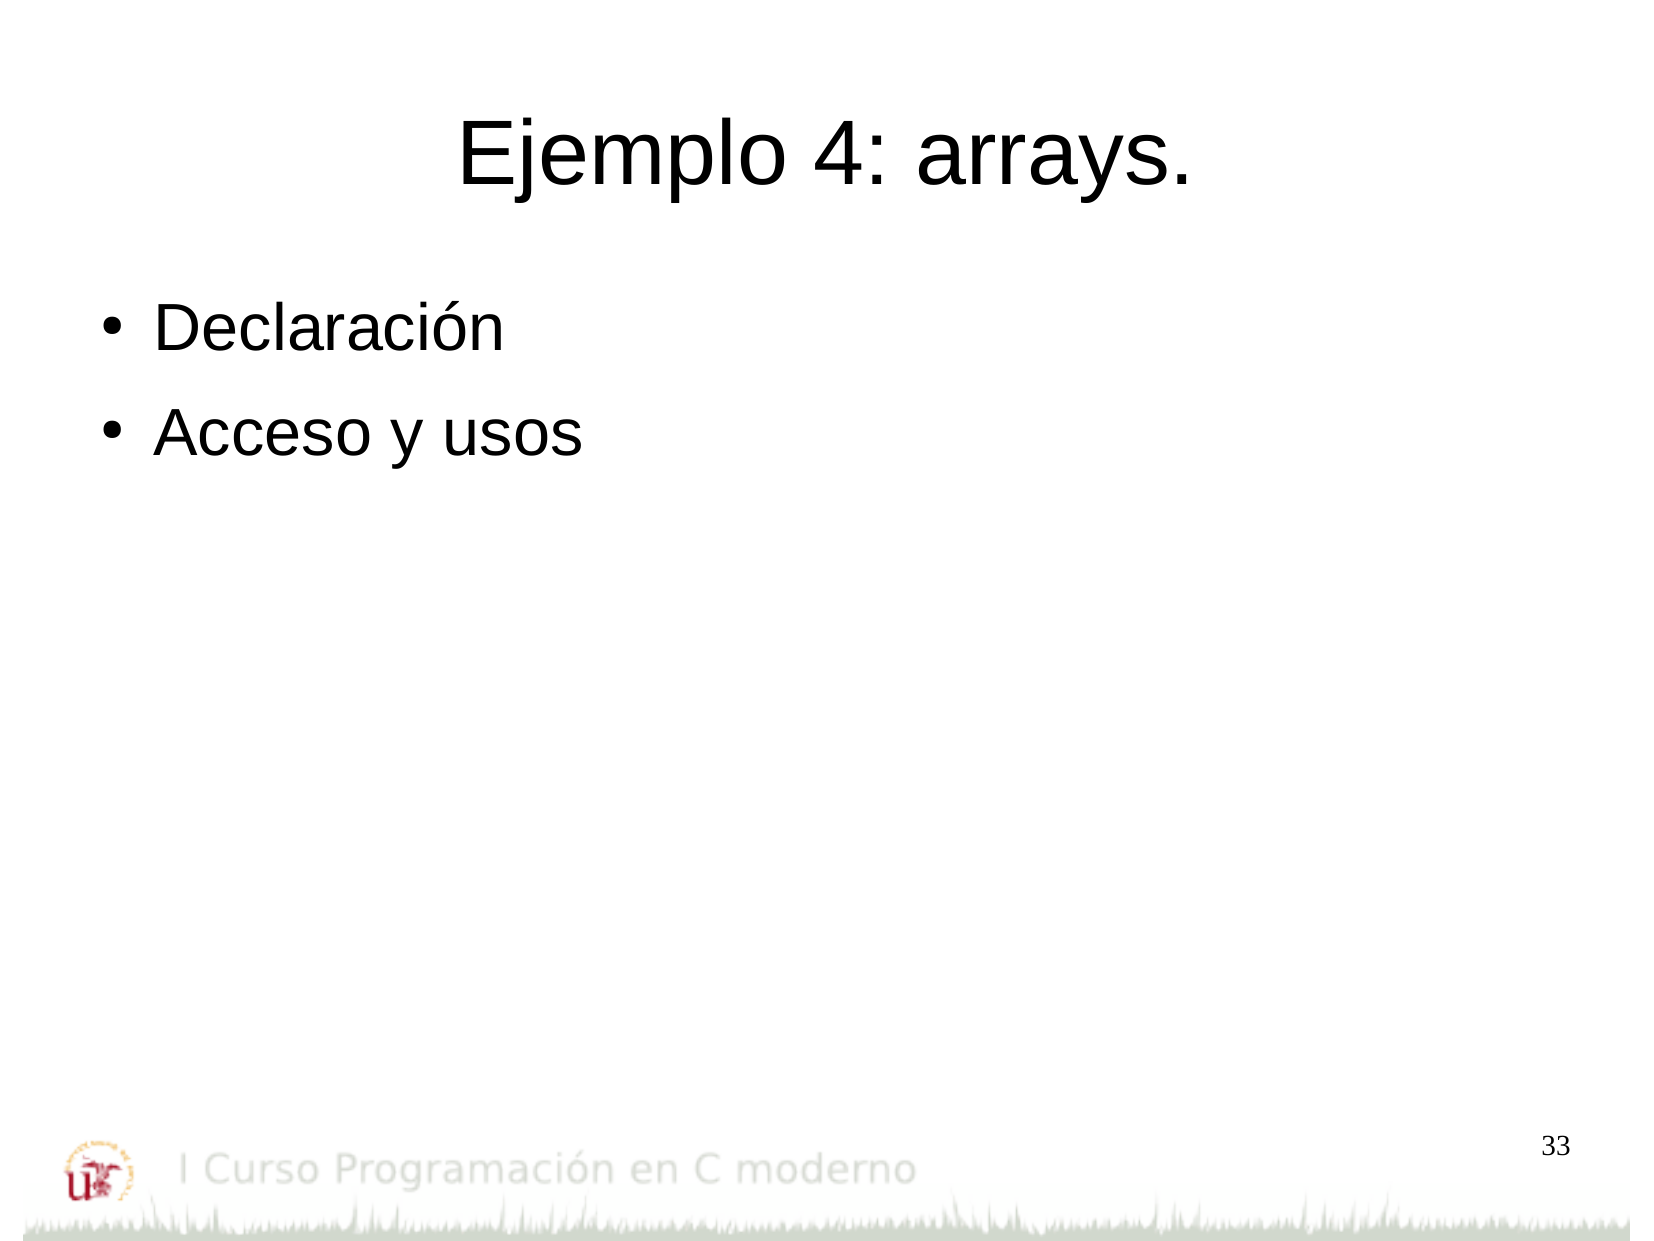

# Ejemplo 4: arrays.
Declaración
Acceso y usos
33